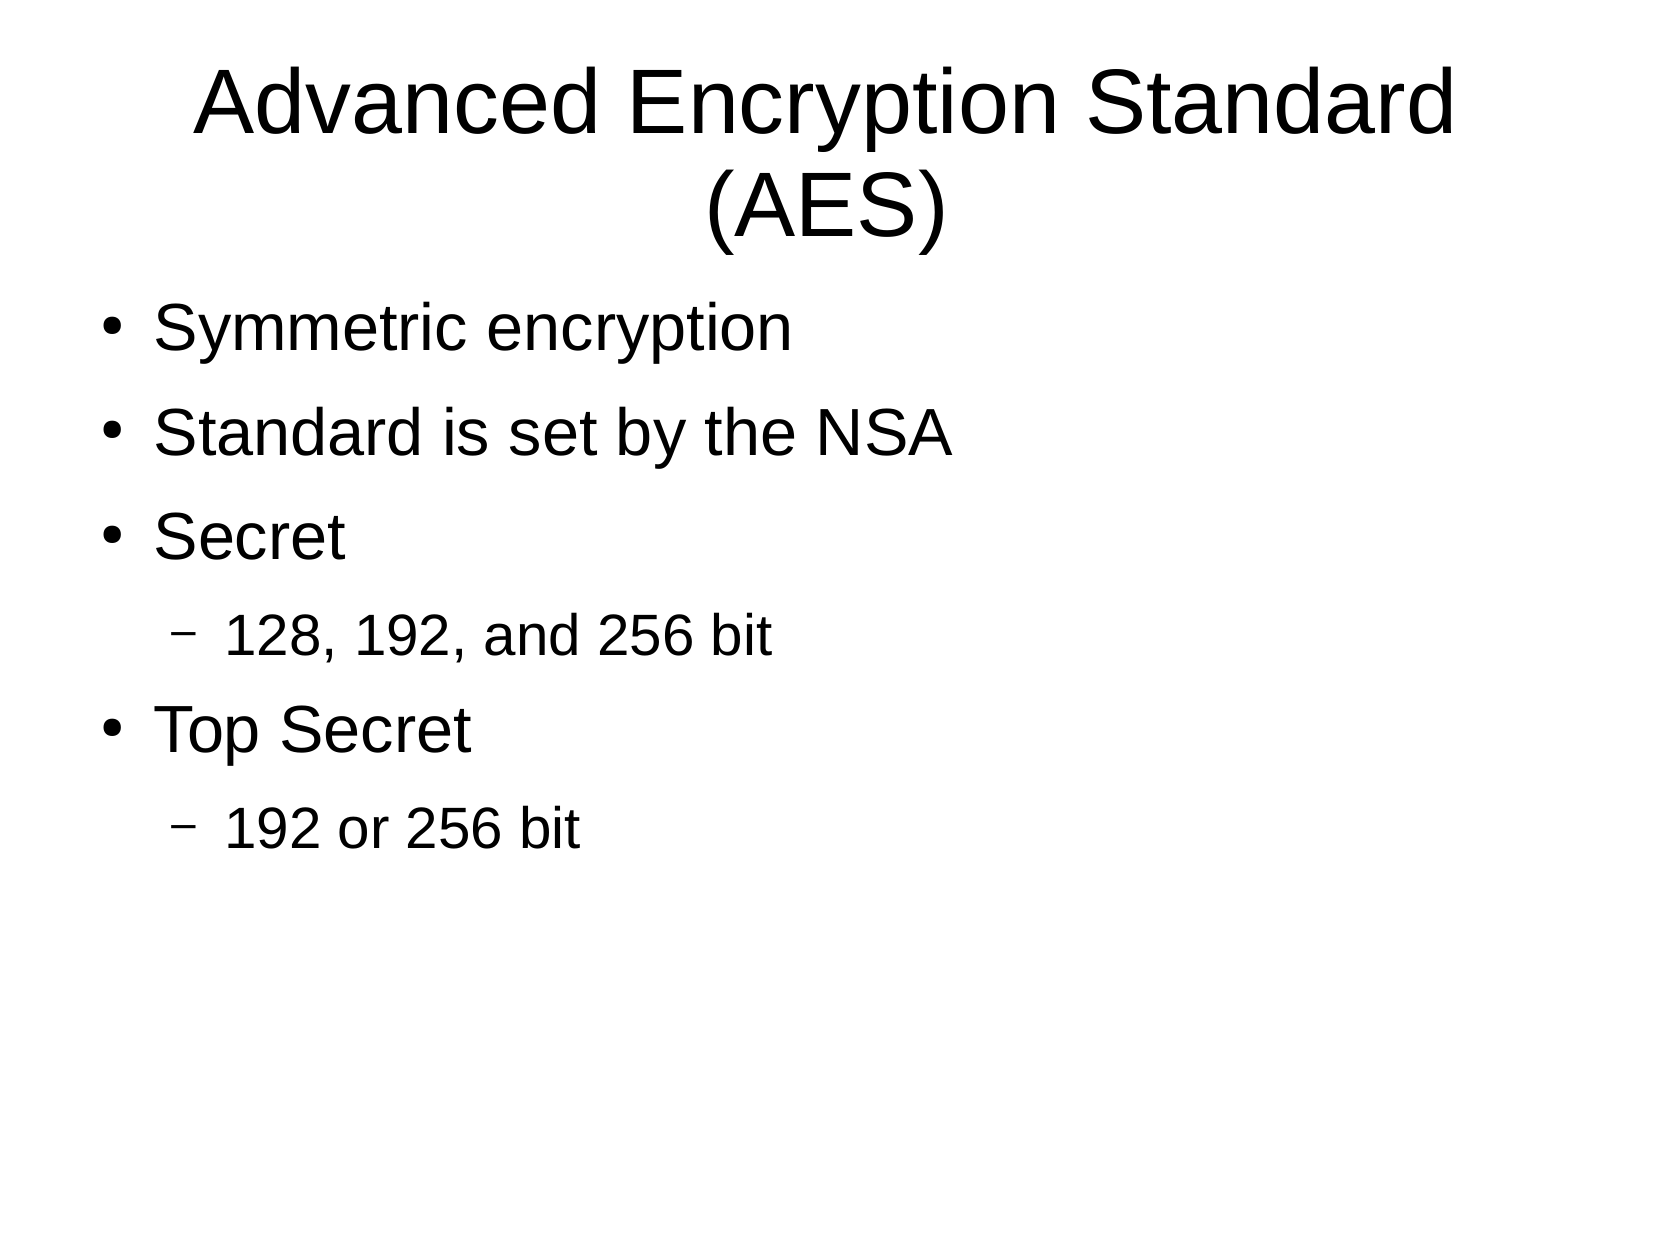

# Advanced Encryption Standard (AES)
Symmetric encryption
Standard is set by the NSA
Secret
128, 192, and 256 bit
Top Secret
192 or 256 bit